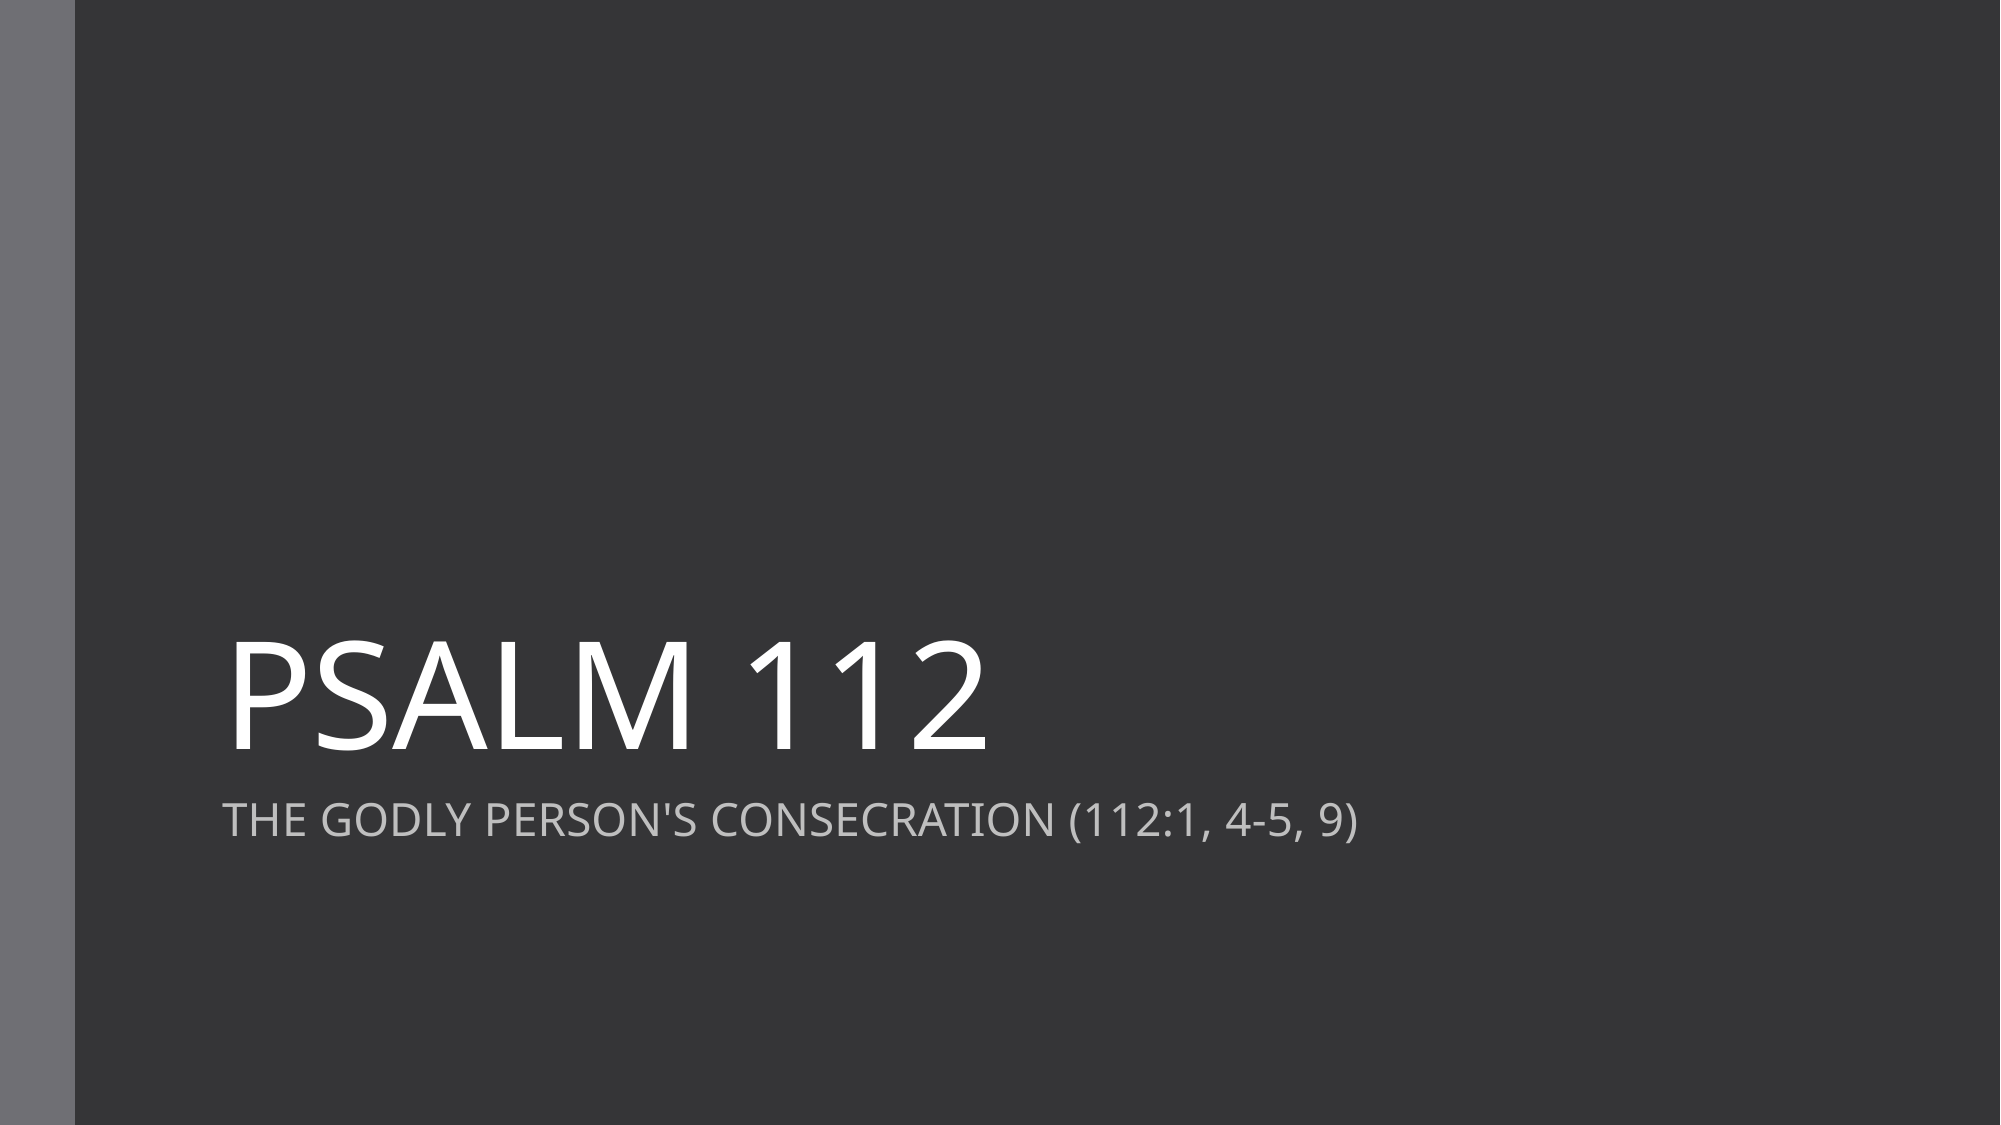

# PSALM 112
THE GODLY PERSON'S CONSECRATION (112:1, 4-5, 9)